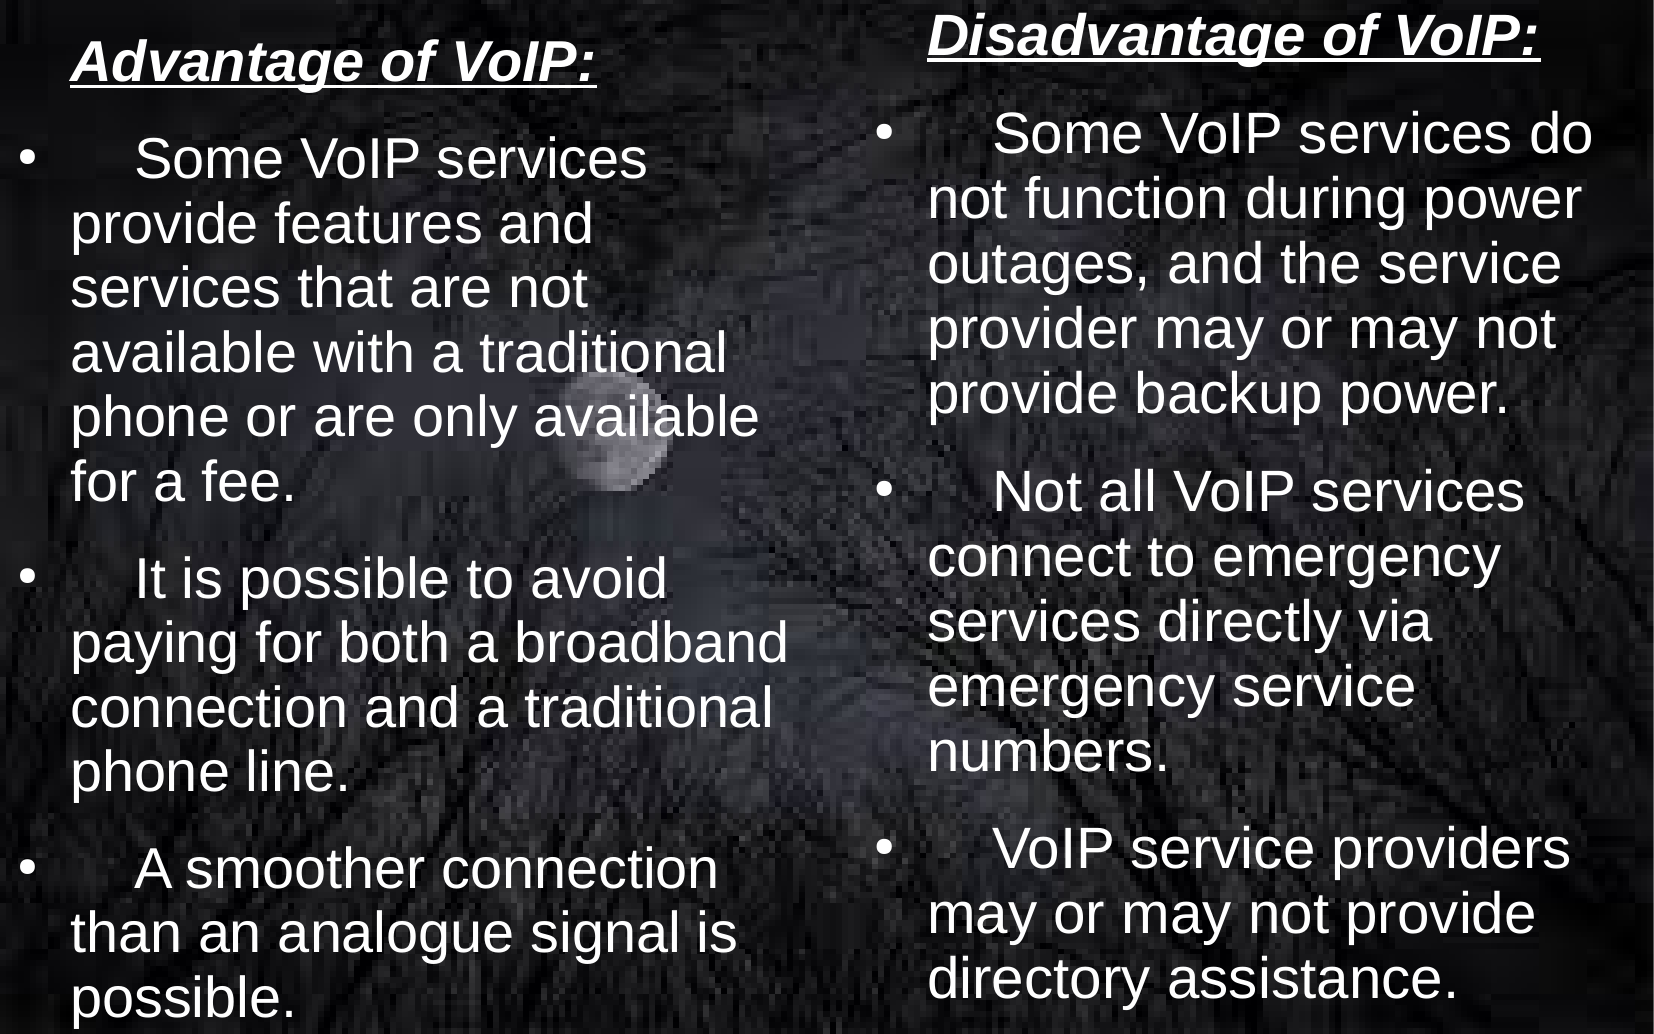

Disadvantage of VoIP:
 Some VoIP services do not function during power outages, and the service provider may or may not provide backup power.
 Not all VoIP services connect to emergency services directly via emergency service numbers.
 VoIP service providers may or may not provide directory assistance.
Advantage of VoIP:
 Some VoIP services provide features and services that are not available with a traditional phone or are only available for a fee.
 It is possible to avoid paying for both a broadband connection and a traditional phone line.
 A smoother connection than an analogue signal is possible.
#